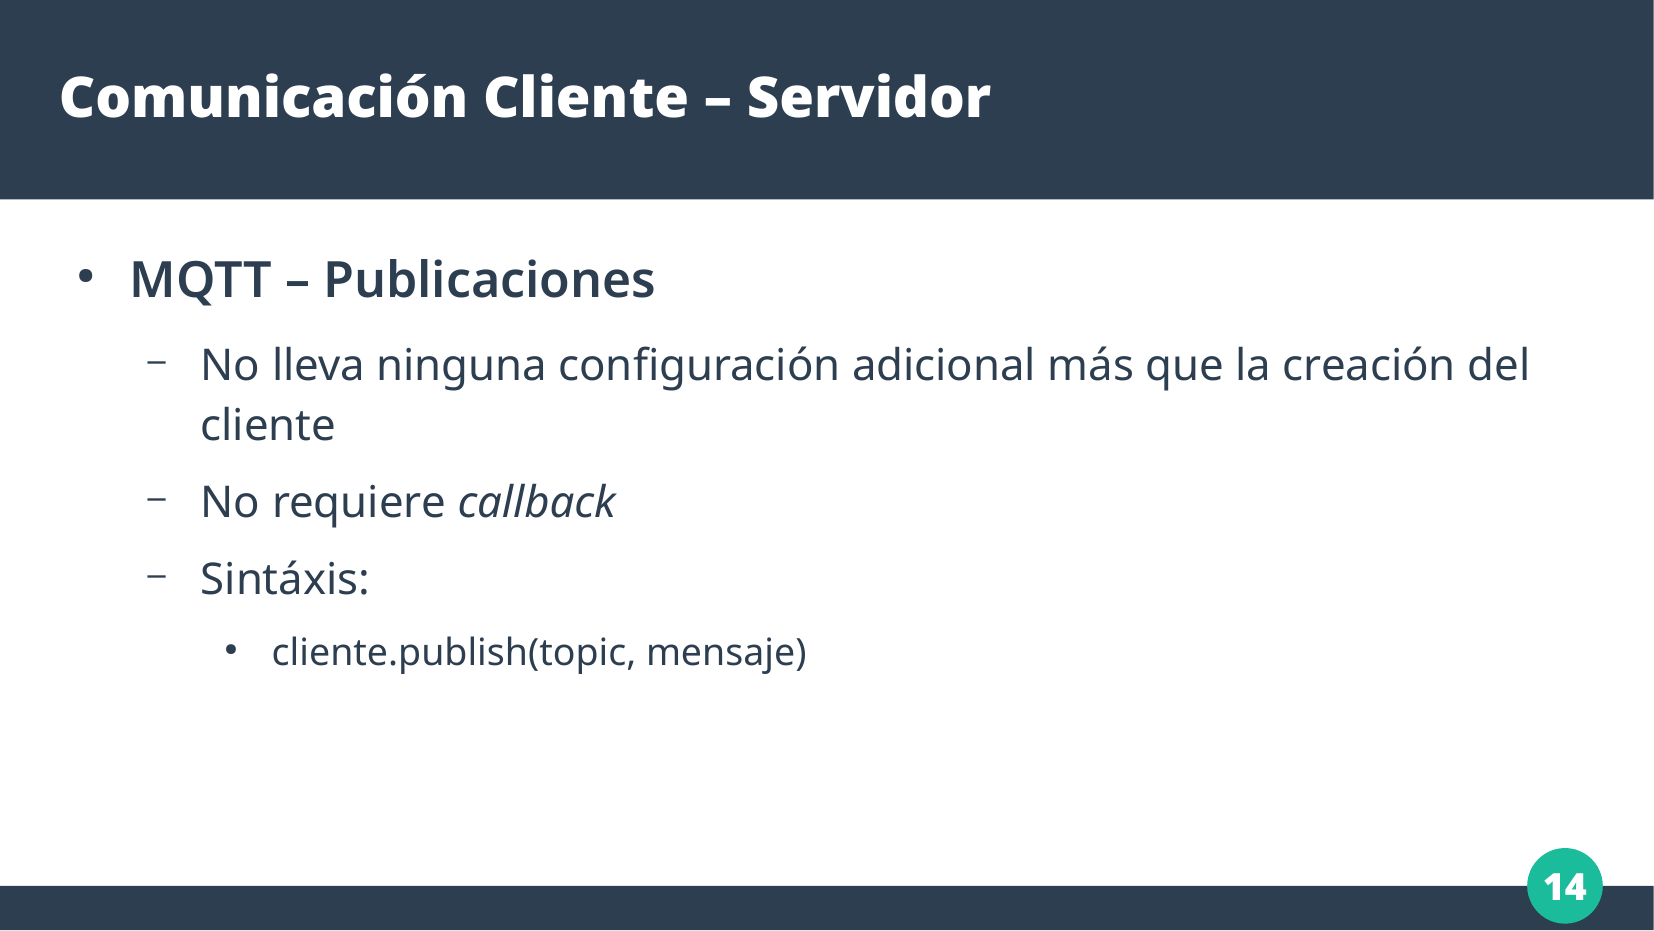

# Comunicación Cliente – Servidor
MQTT – Publicaciones
No lleva ninguna configuración adicional más que la creación del cliente
No requiere callback
Sintáxis:
cliente.publish(topic, mensaje)